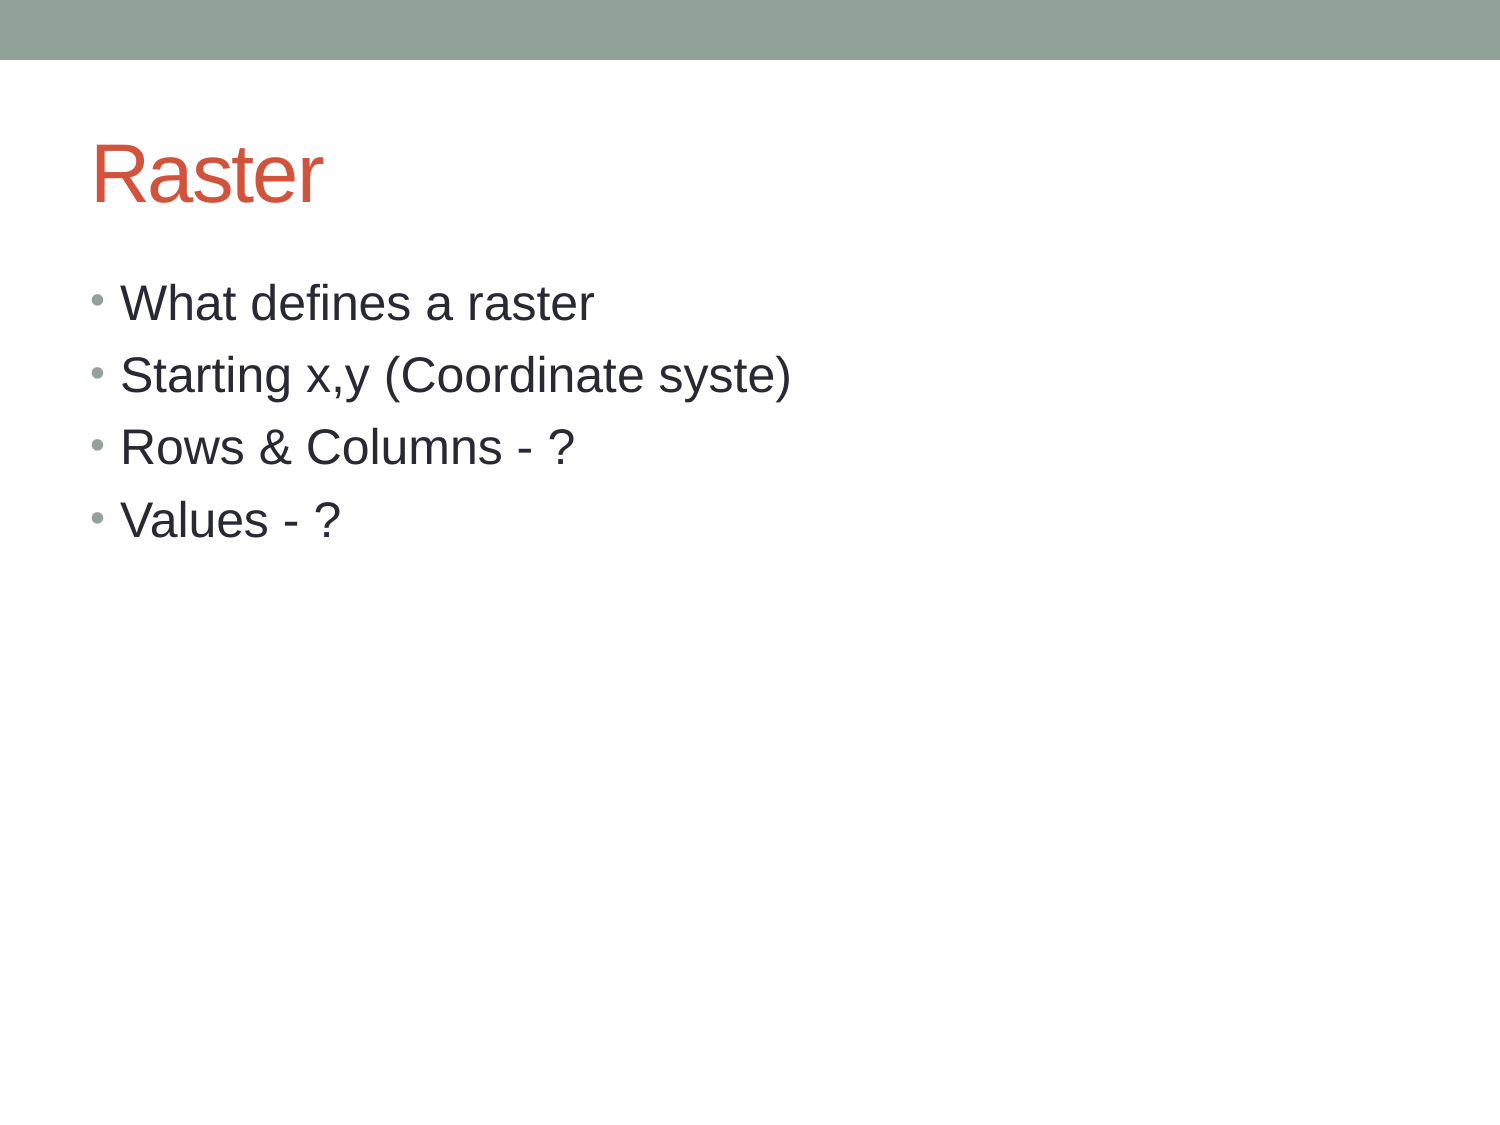

# Raster
What defines a raster
Starting x,y (Coordinate syste)
Rows & Columns - ?
Values - ?